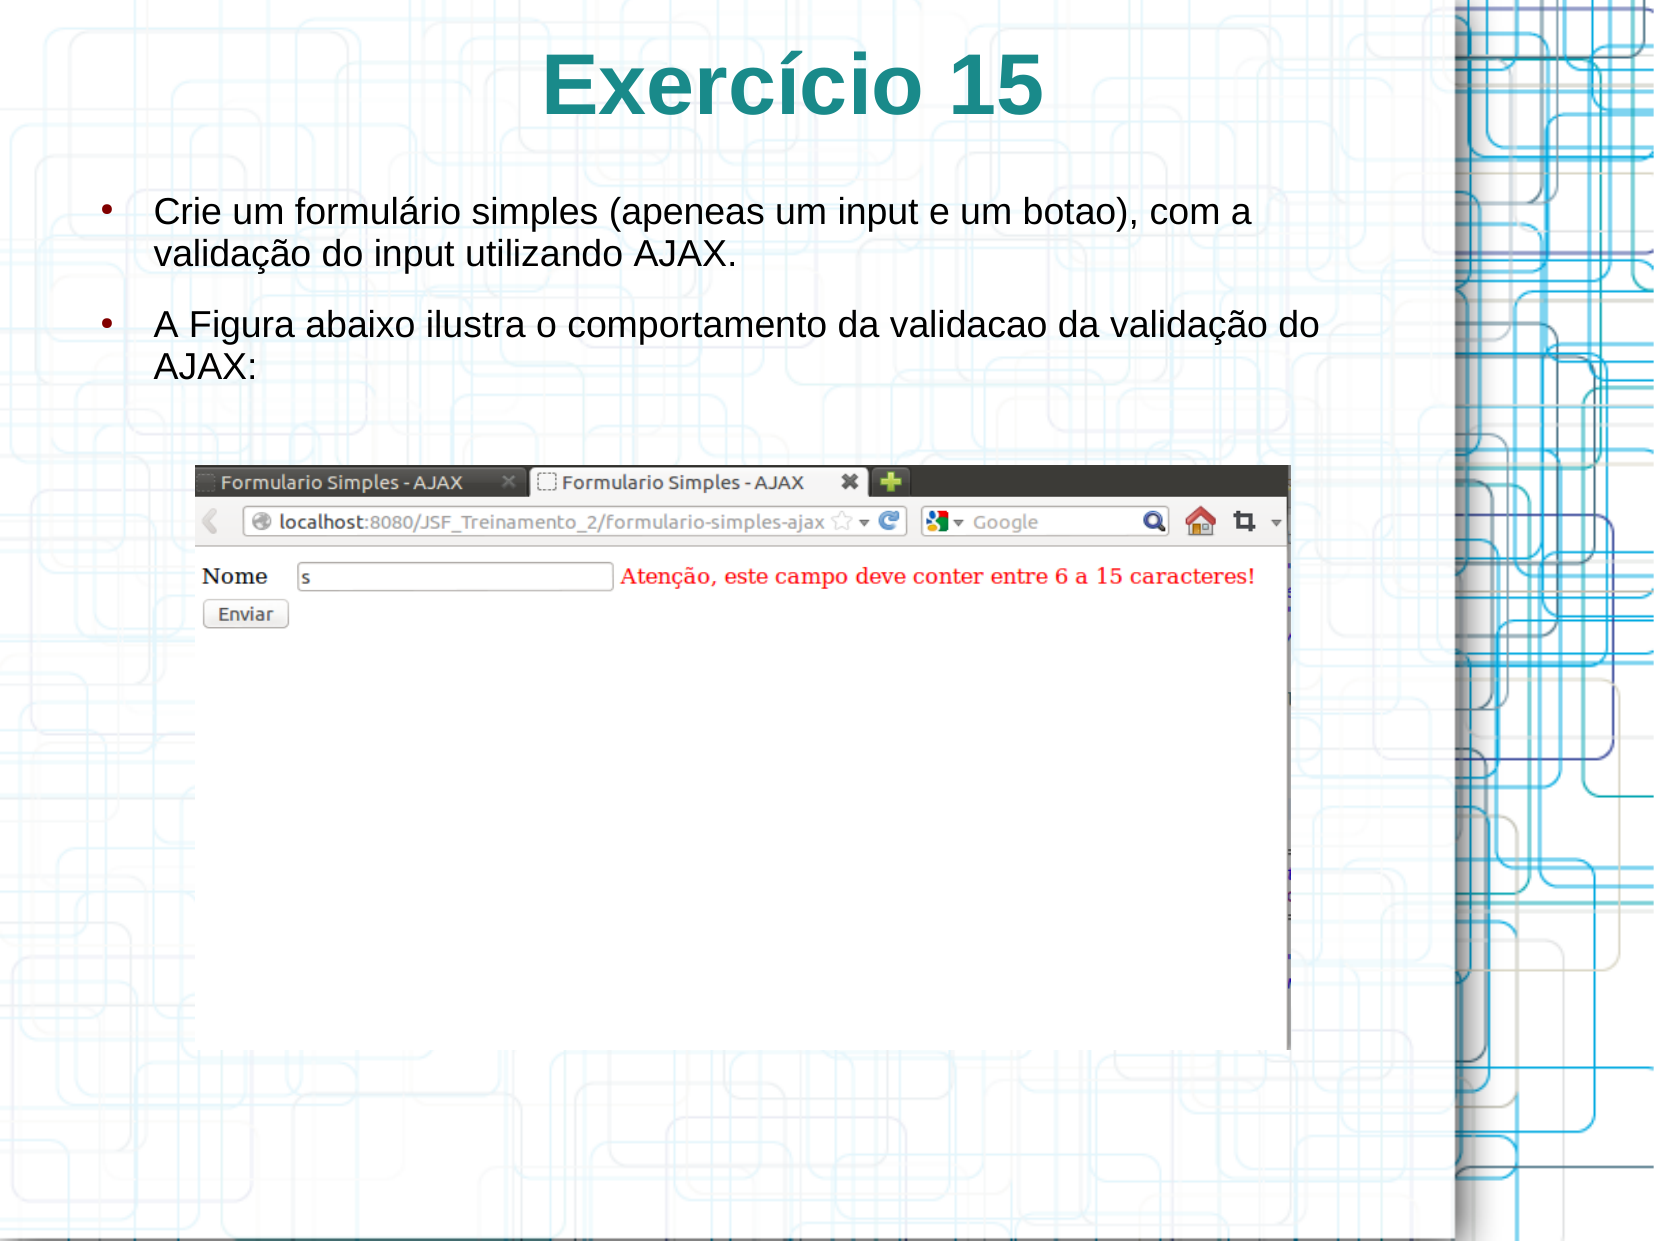

Exercício 15
# Crie um formulário simples (apeneas um input e um botao), com a validação do input utilizando AJAX.
A Figura abaixo ilustra o comportamento da validacao da validação do AJAX: